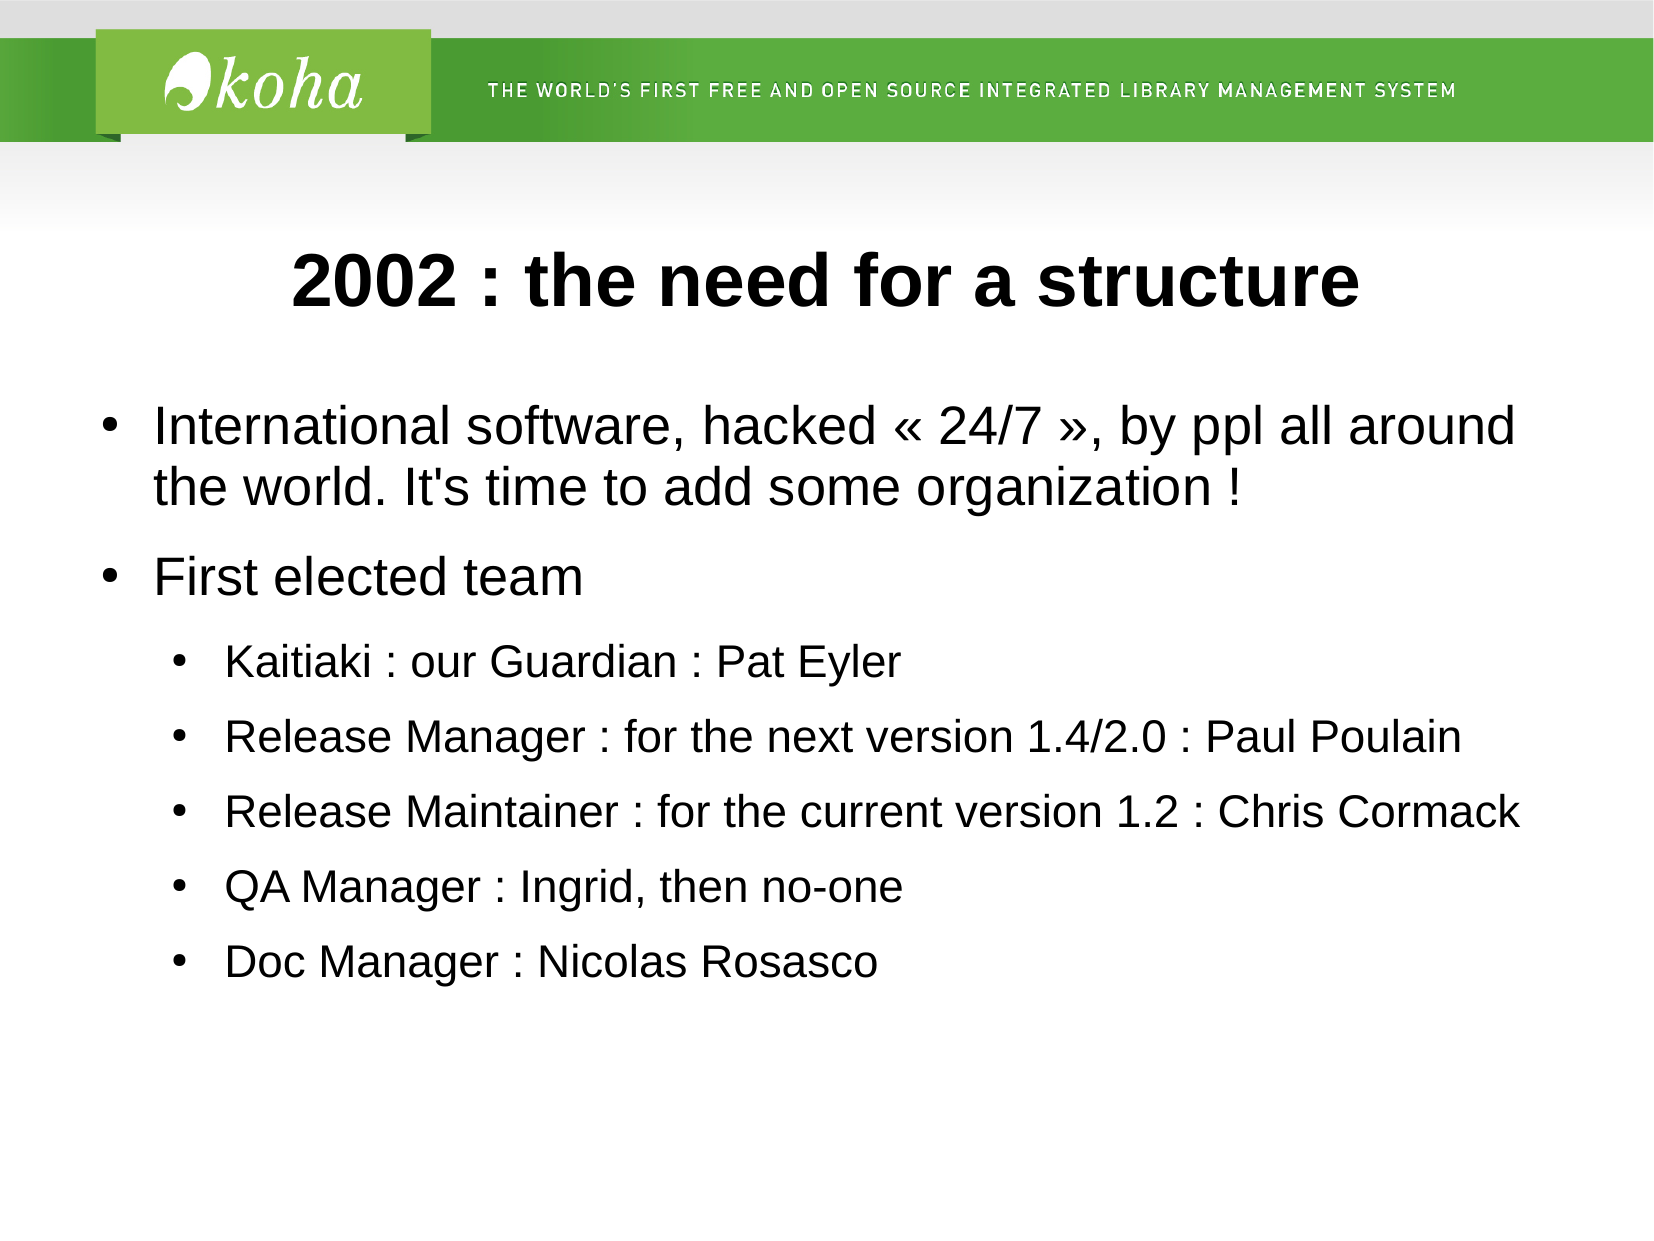

# 2002 : the need for a structure
International software, hacked « 24/7 », by ppl all around the world. It's time to add some organization !
First elected team
Kaitiaki : our Guardian : Pat Eyler
Release Manager : for the next version 1.4/2.0 : Paul Poulain
Release Maintainer : for the current version 1.2 : Chris Cormack
QA Manager : Ingrid, then no-one
Doc Manager : Nicolas Rosasco